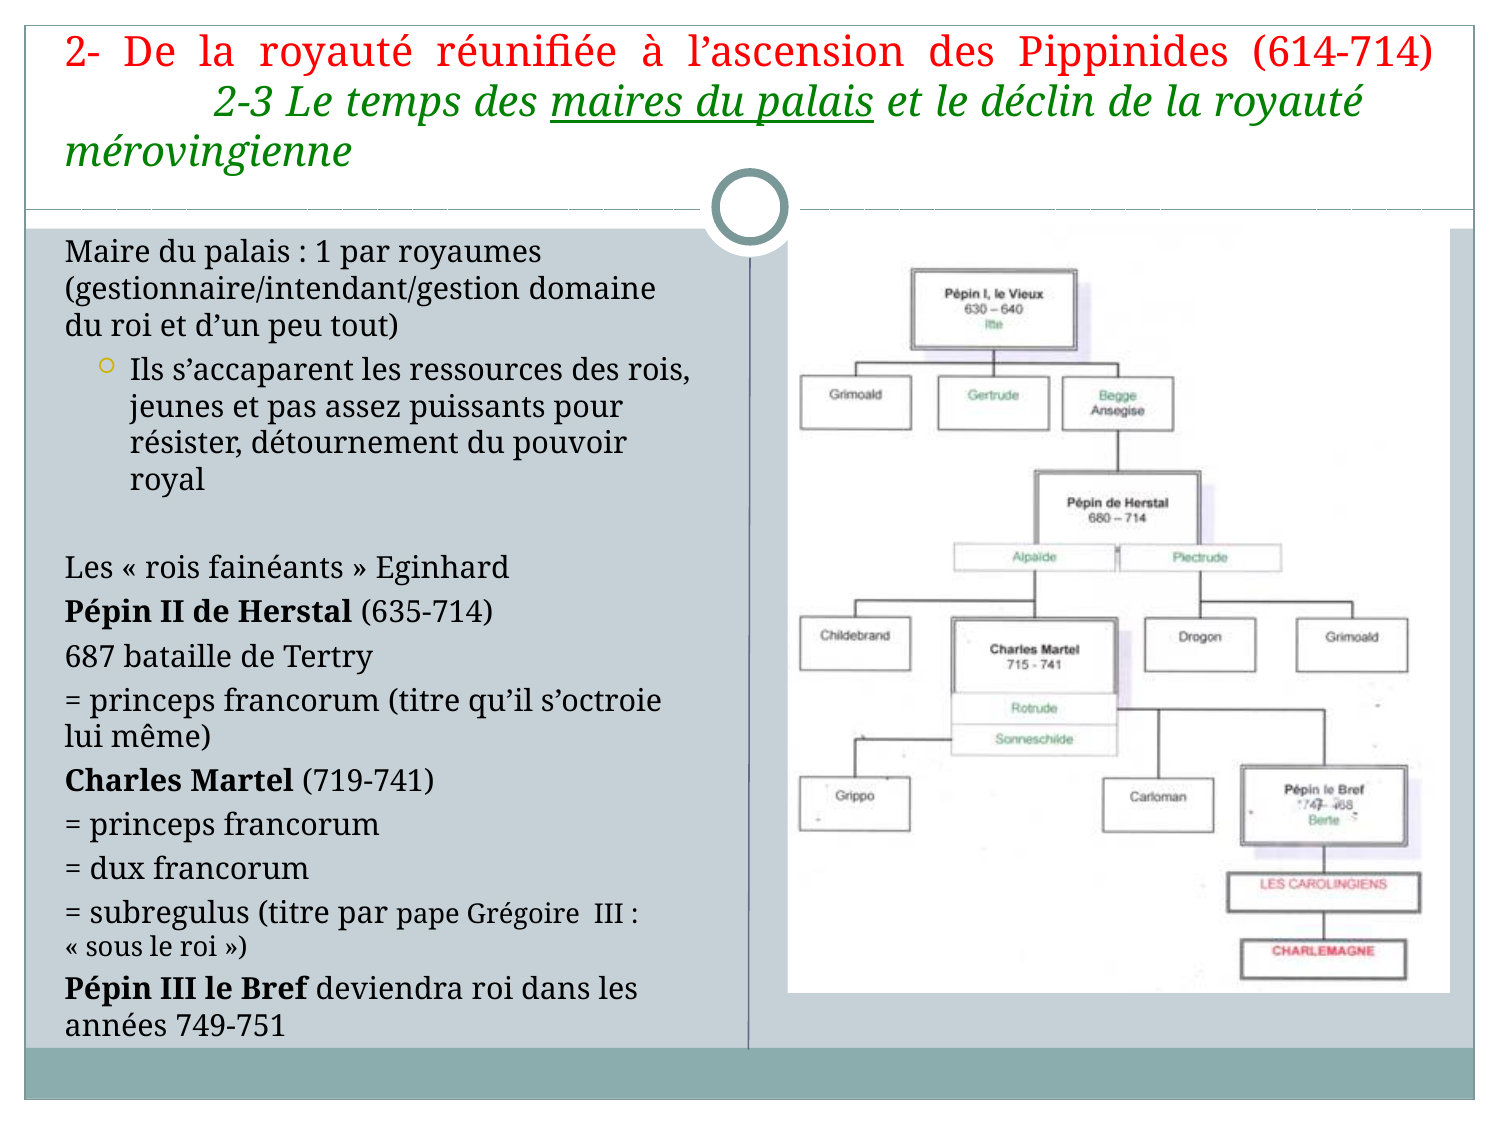

# 2- De la royauté réunifiée à l’ascension des Pippinides (614-714) 2-3 Le temps des maires du palais et le déclin de la royauté 	mérovingienne
Maire du palais : 1 par royaumes (gestionnaire/intendant/gestion domaine du roi et d’un peu tout)
Ils s’accaparent les ressources des rois, jeunes et pas assez puissants pour résister, détournement du pouvoir royal
Les « rois fainéants » Eginhard
Pépin II de Herstal (635-714)
687 bataille de Tertry
= princeps francorum (titre qu’il s’octroie lui même)
Charles Martel (719-741)
= princeps francorum
= dux francorum
= subregulus (titre par pape Grégoire III : « sous le roi »)
Pépin III le Bref deviendra roi dans les années 749-751